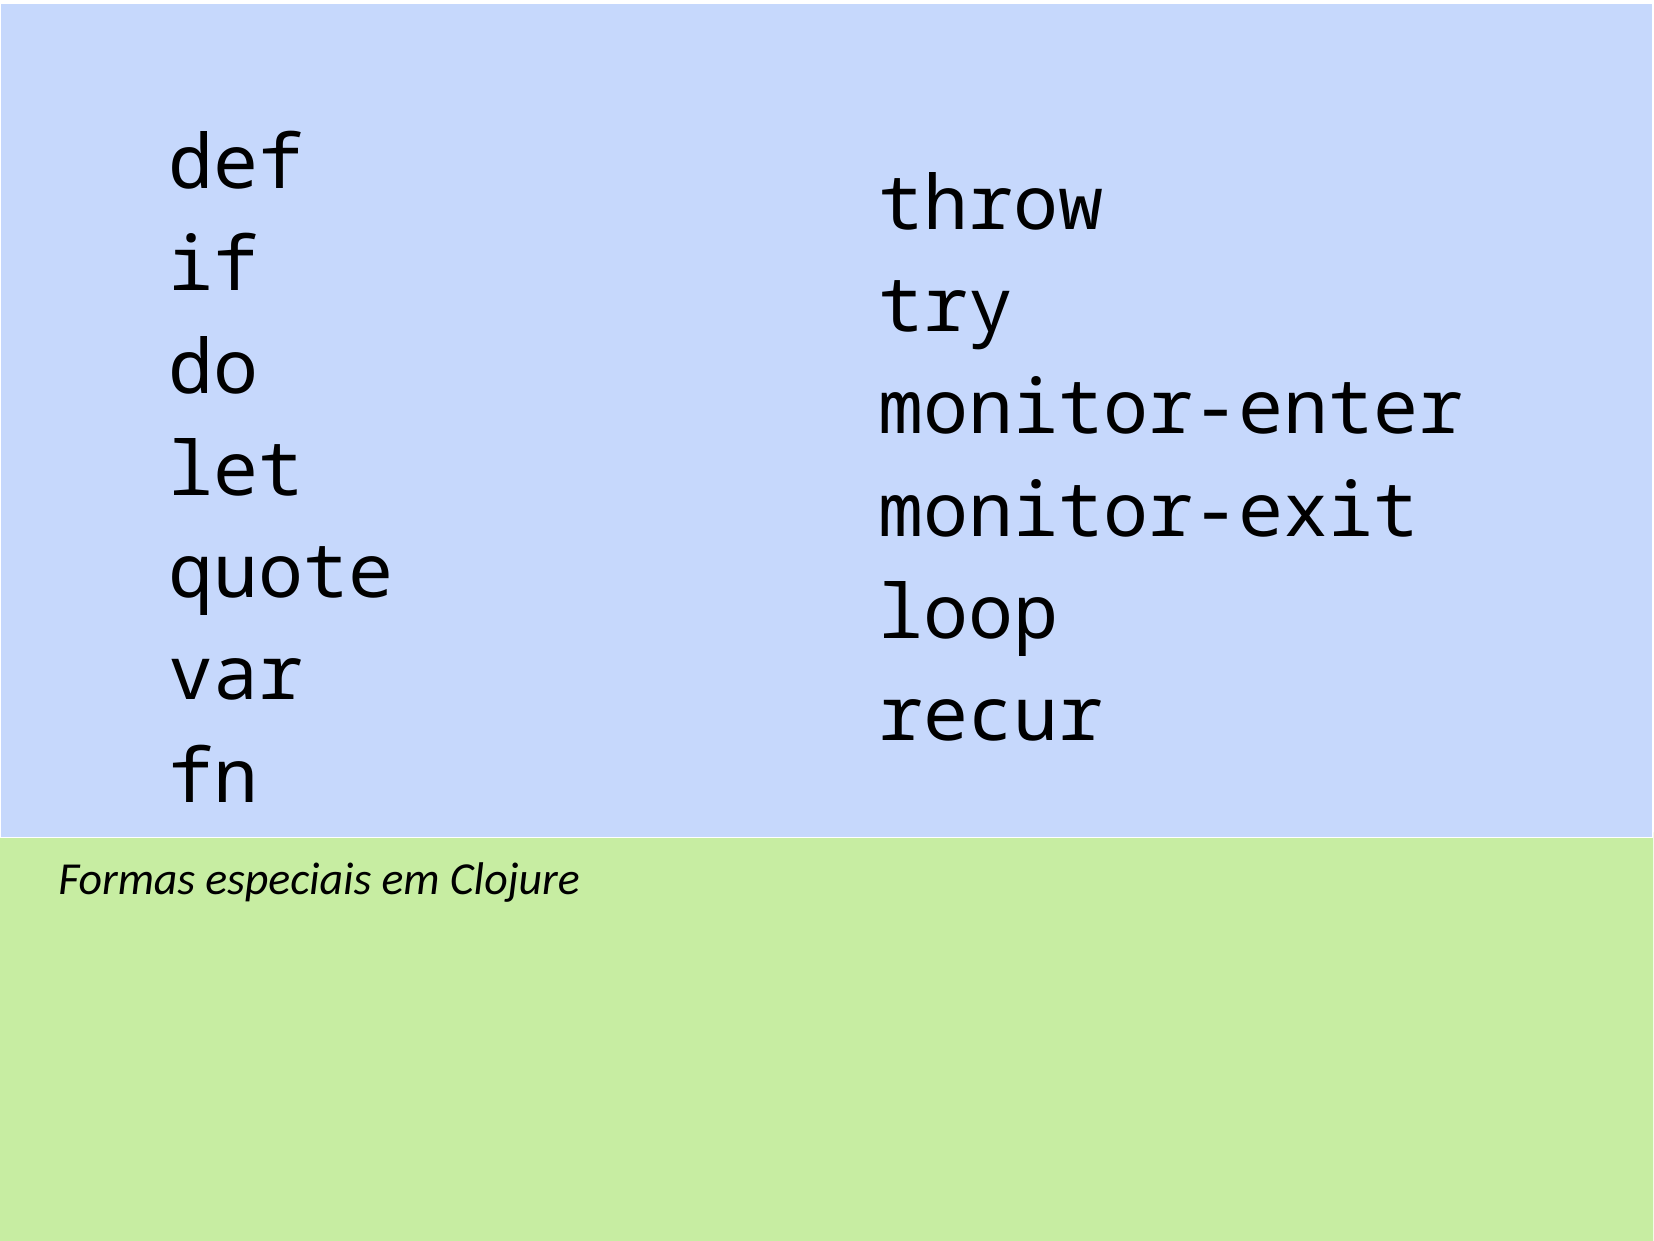

def
if
do
let
quote
var
fn
throw
try
monitor-enter
monitor-exit
loop
recur
Formas especiais em Clojure